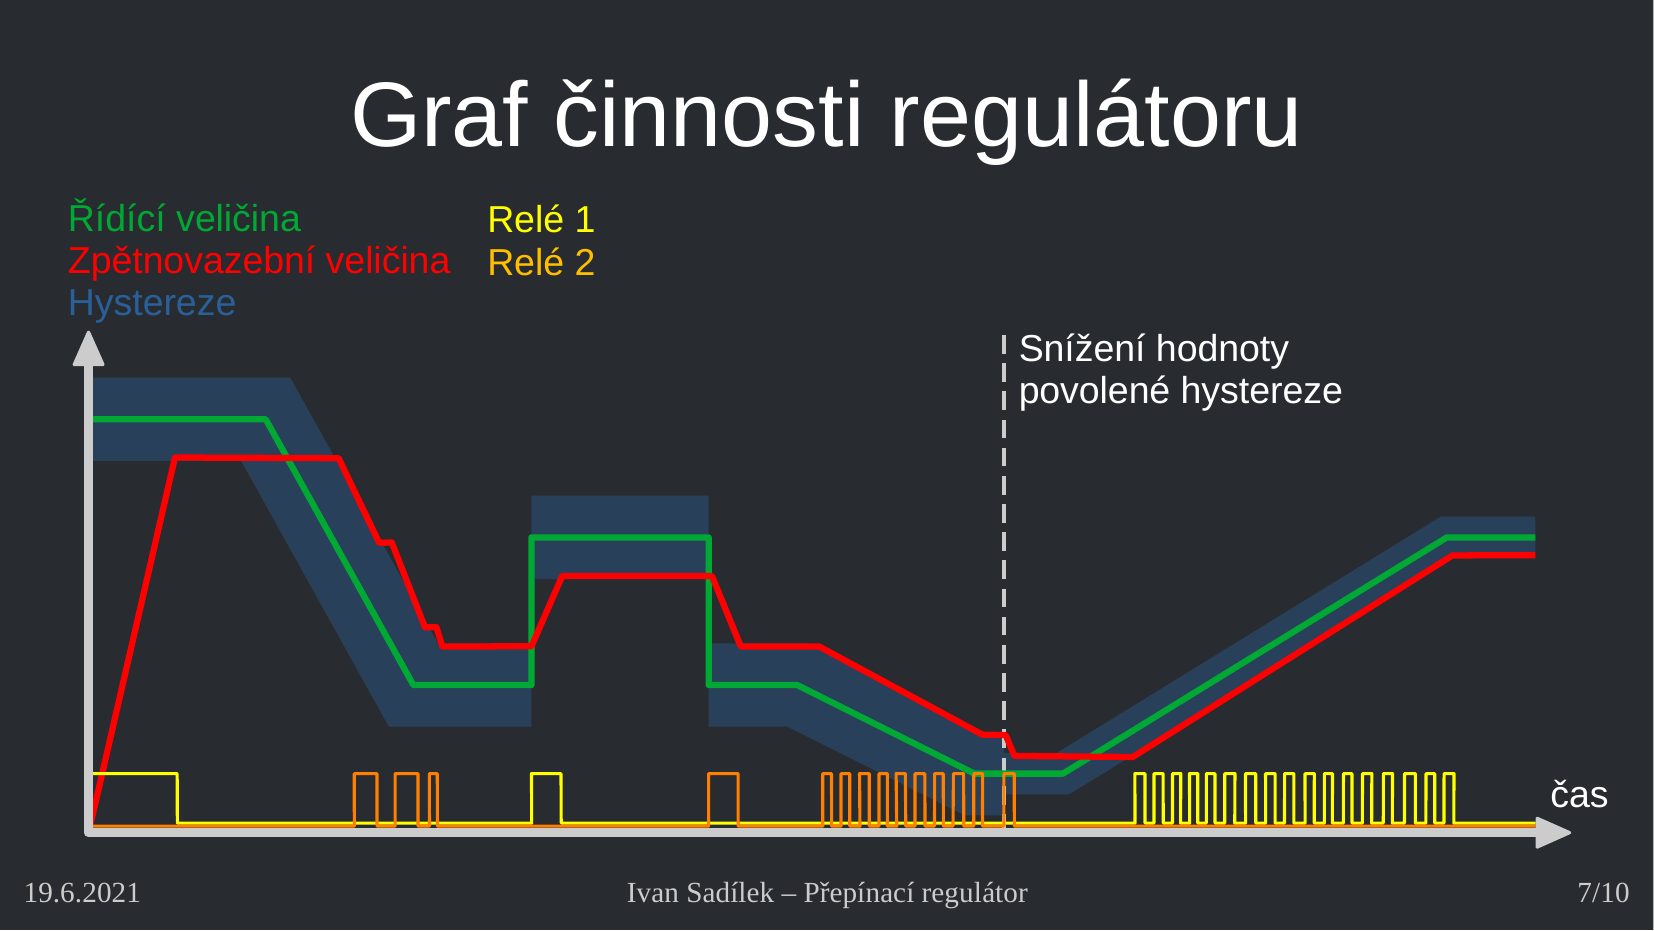

# Graf činnosti regulátoru
Řídící veličina
Zpětnovazební veličina
Hystereze
Relé 1
Relé 2
Snížení hodnoty povolené hystereze
čas
7